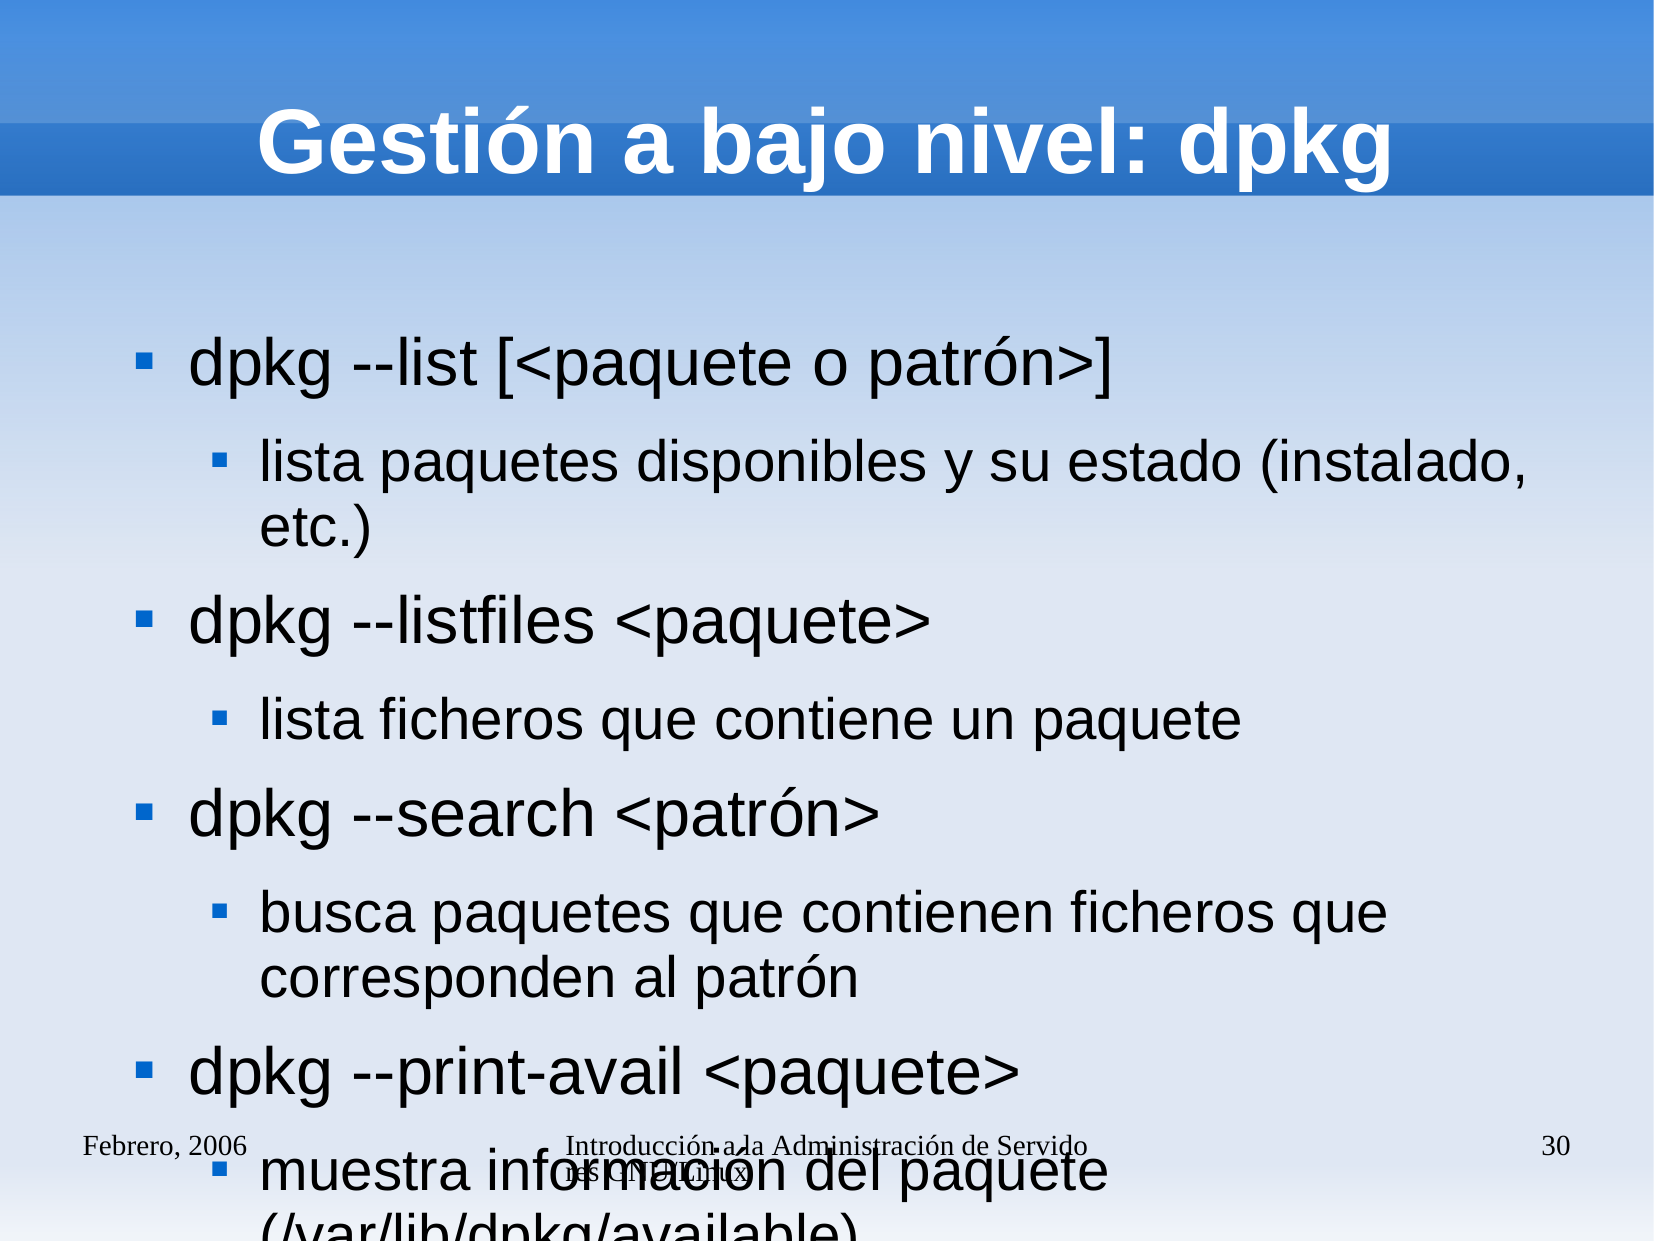

# Gestión a bajo nivel: dpkg
dpkg --list [<paquete o patrón>]
lista paquetes disponibles y su estado (instalado, etc.)
dpkg --listfiles <paquete>
lista ficheros que contiene un paquete
dpkg --search <patrón>
busca paquetes que contienen ficheros que corresponden al patrón
dpkg --print-avail <paquete>
muestra información del paquete (/var/lib/dpkg/available)
dpkg-repack paquete
re-empaqueta un paquete instalado, con su configuración actual.
Febrero, 2006
Introducción a la Administración de Servidores GNU/Linux
30